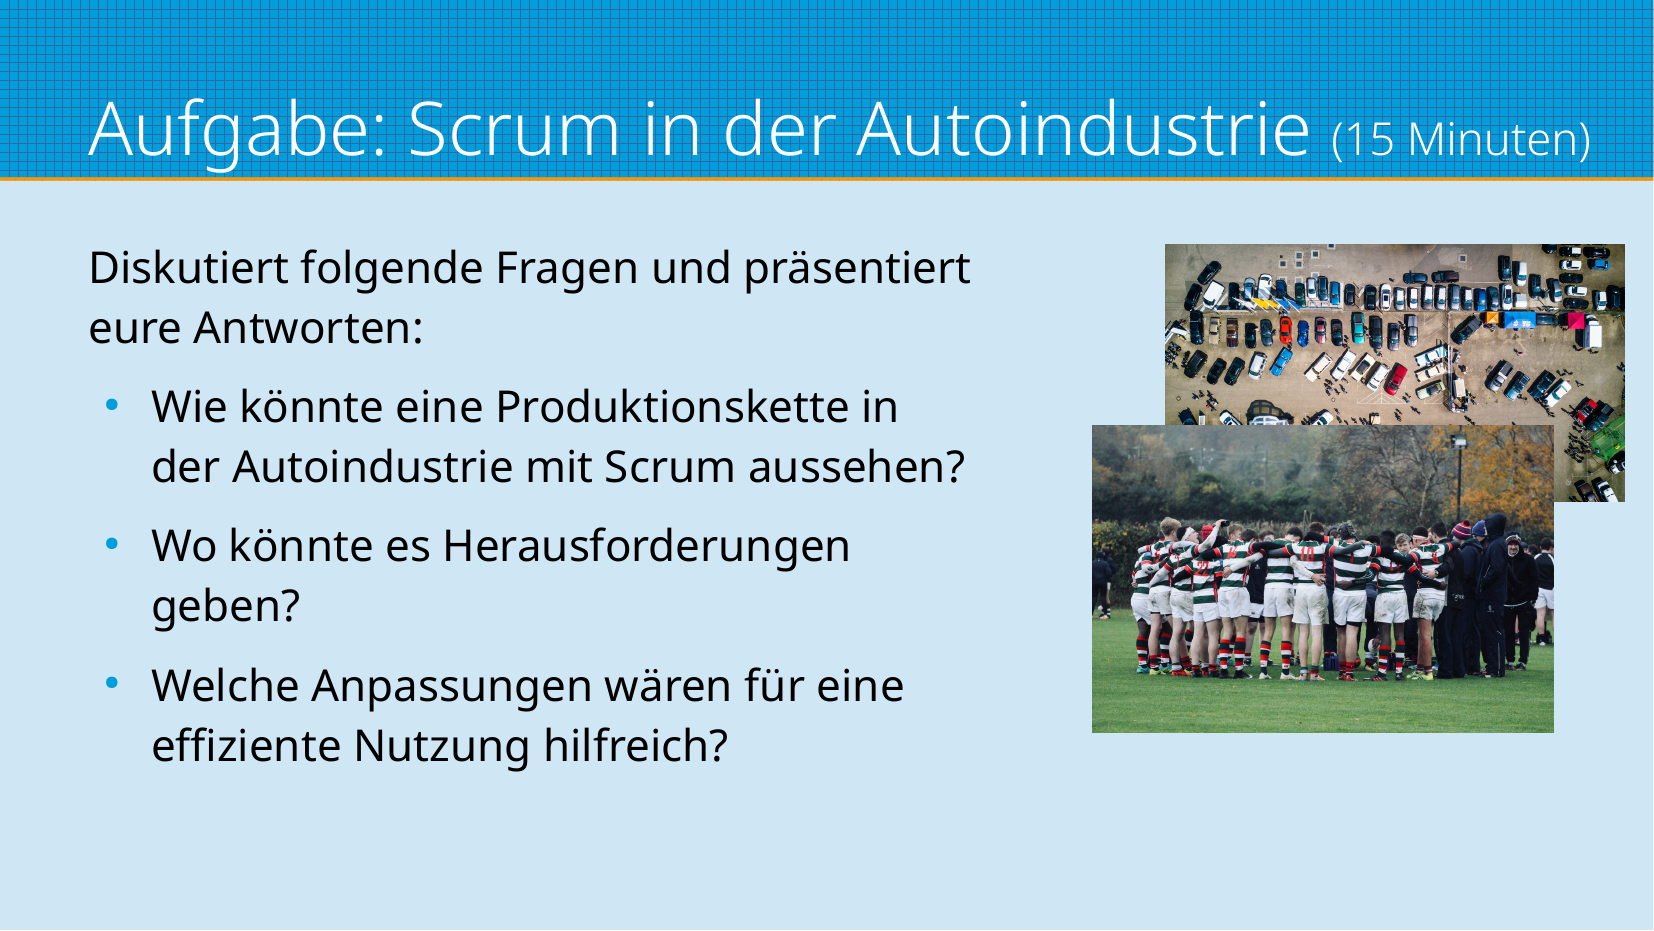

# Aufgabe: Scrum in der Autoindustrie (15 Minuten)
Diskutiert folgende Fragen und präsentiert eure Antworten:
Wie könnte eine Produktionskette in der Autoindustrie mit Scrum aussehen?
Wo könnte es Herausforderungen geben?
Welche Anpassungen wären für eine effiziente Nutzung hilfreich?